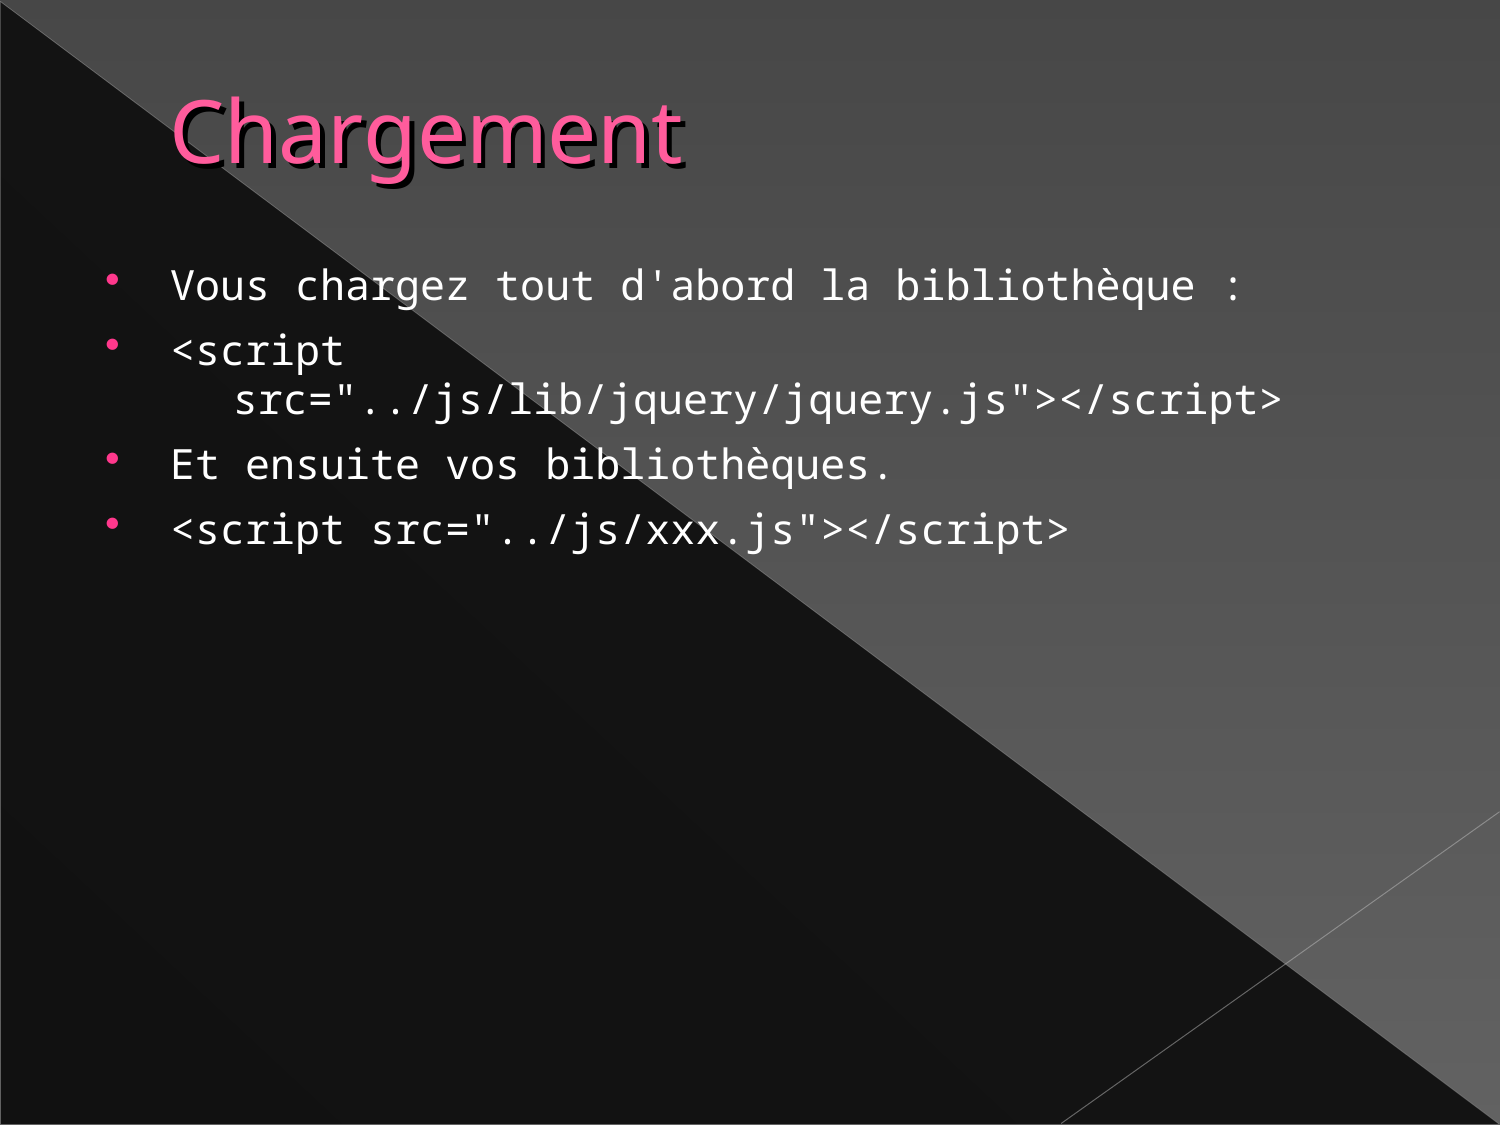

# Chargement
Vous chargez tout d'abord la bibliothèque :
<script src="../js/lib/jquery/jquery.js"></script>
Et ensuite vos bibliothèques.
<script src="../js/xxx.js"></script>